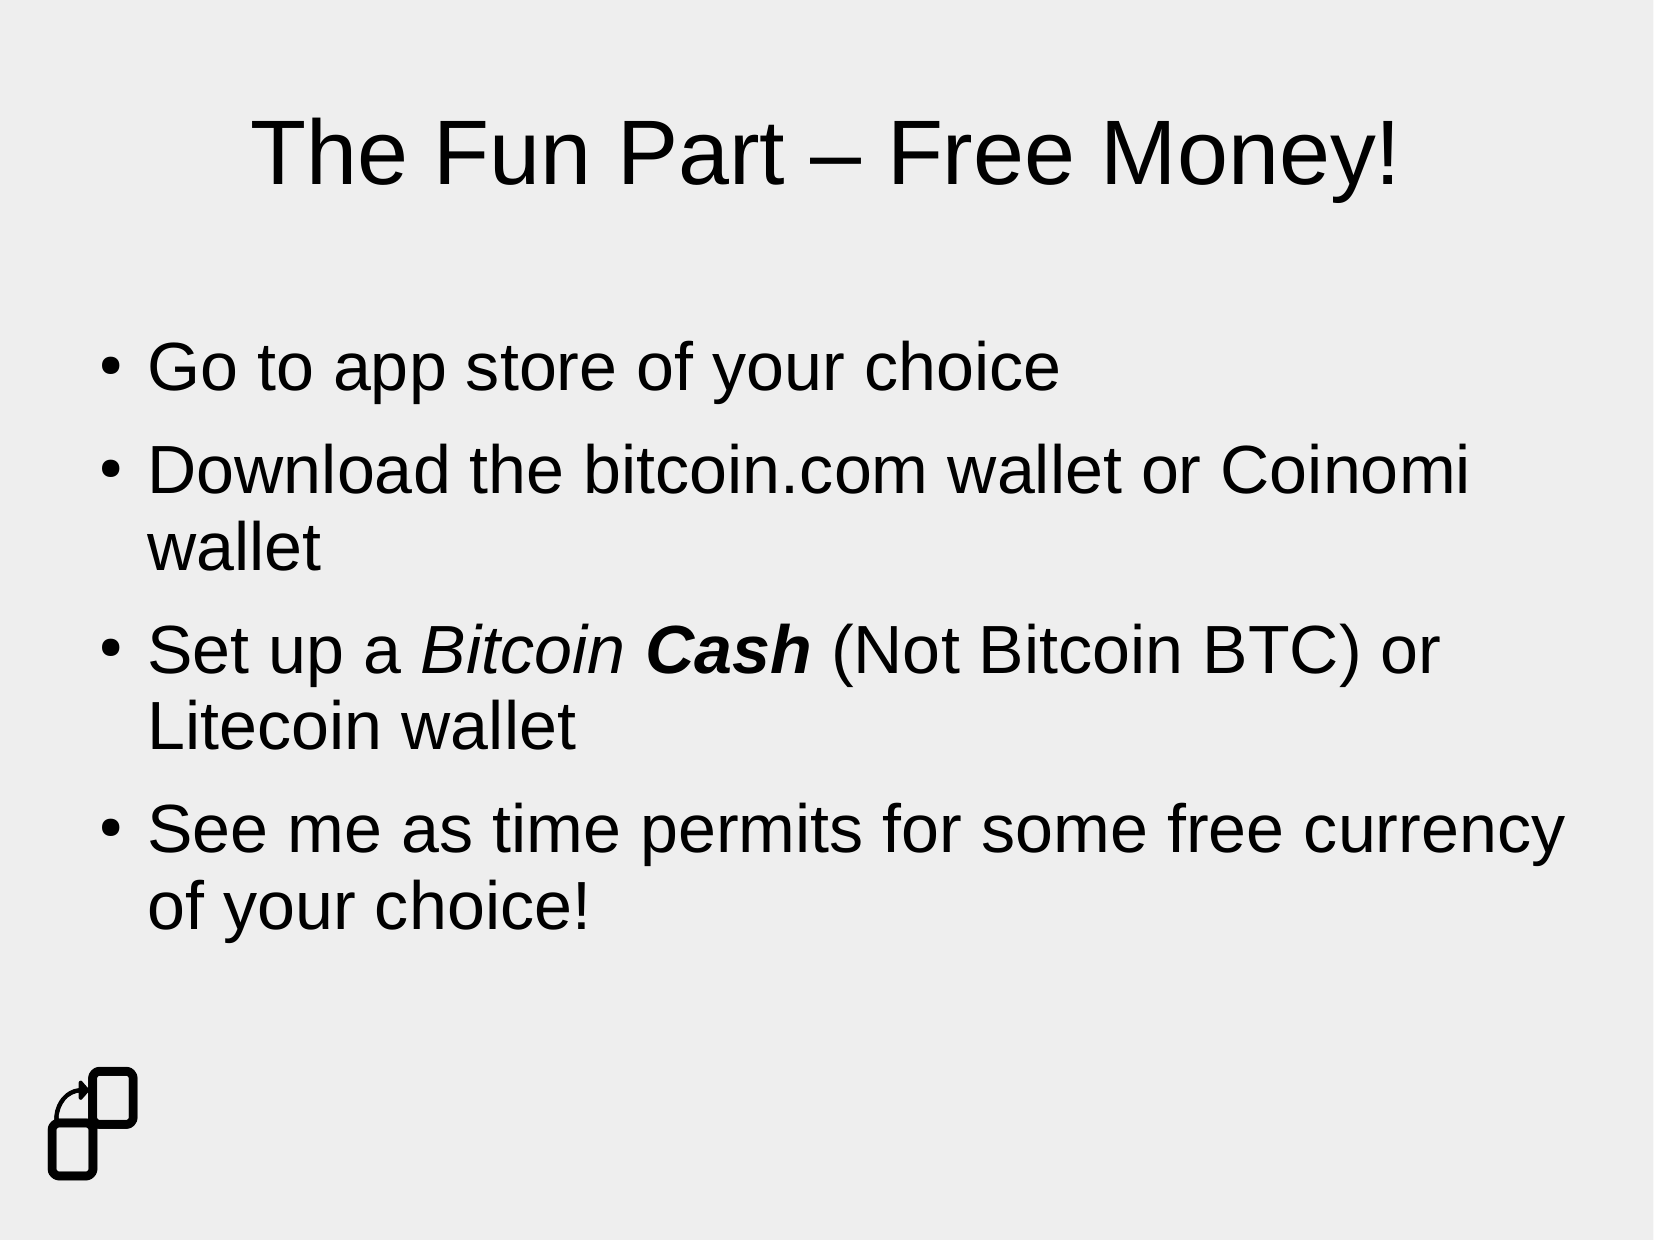

# The Fun Part – Free Money!
Go to app store of your choice
Download the bitcoin.com wallet or Coinomi wallet
Set up a Bitcoin Cash (Not Bitcoin BTC) or Litecoin wallet
See me as time permits for some free currency of your choice!